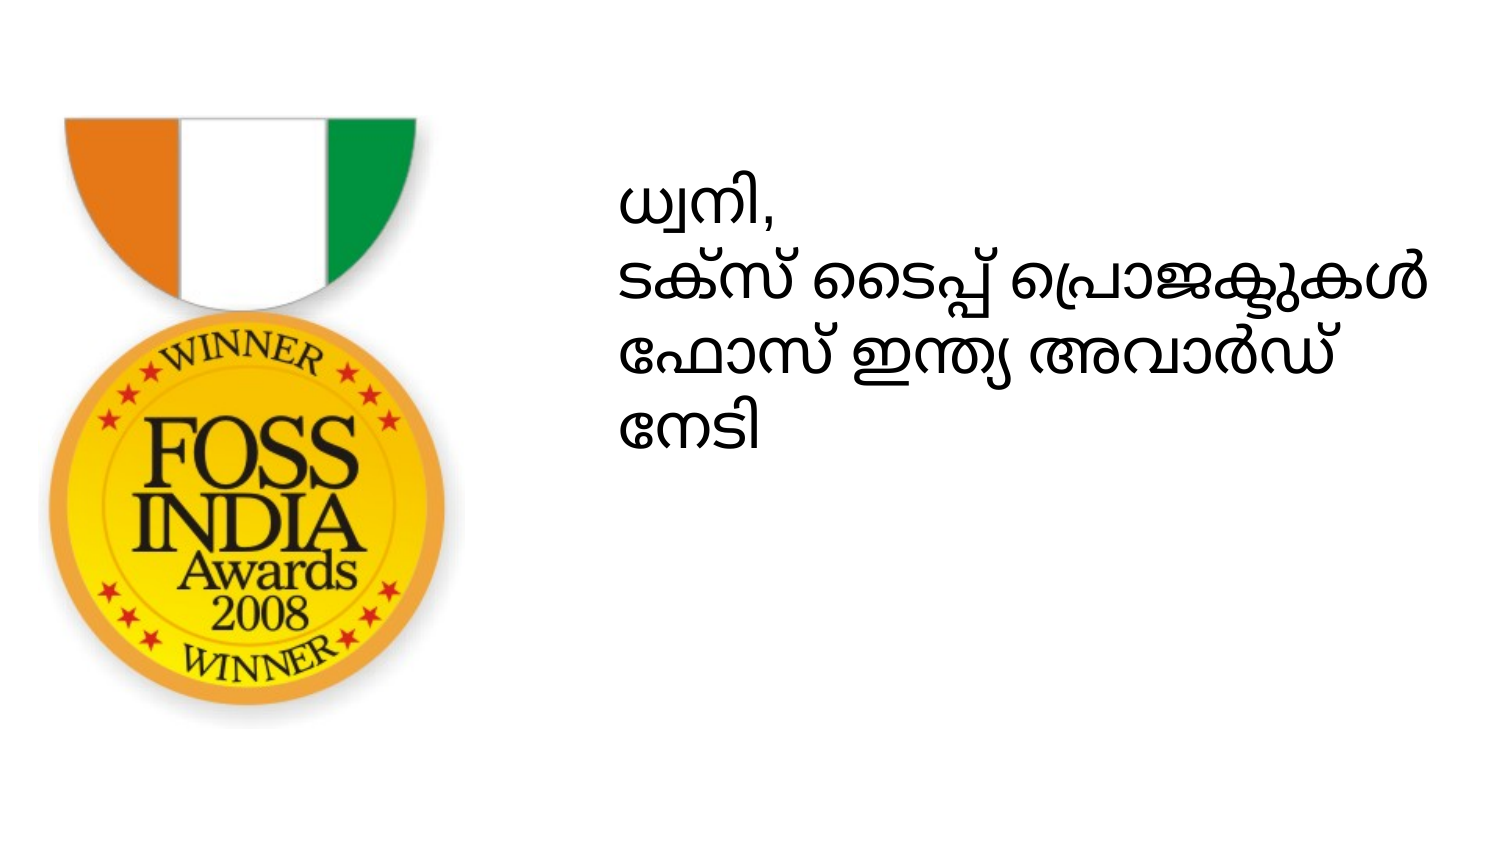

ധ്വനി,
ടക്സ് ടൈപ്പ് പ്രൊജക്ടുകള്‍
ഫോസ് ഇന്ത്യ അവാര്‍ഡ് നേടി